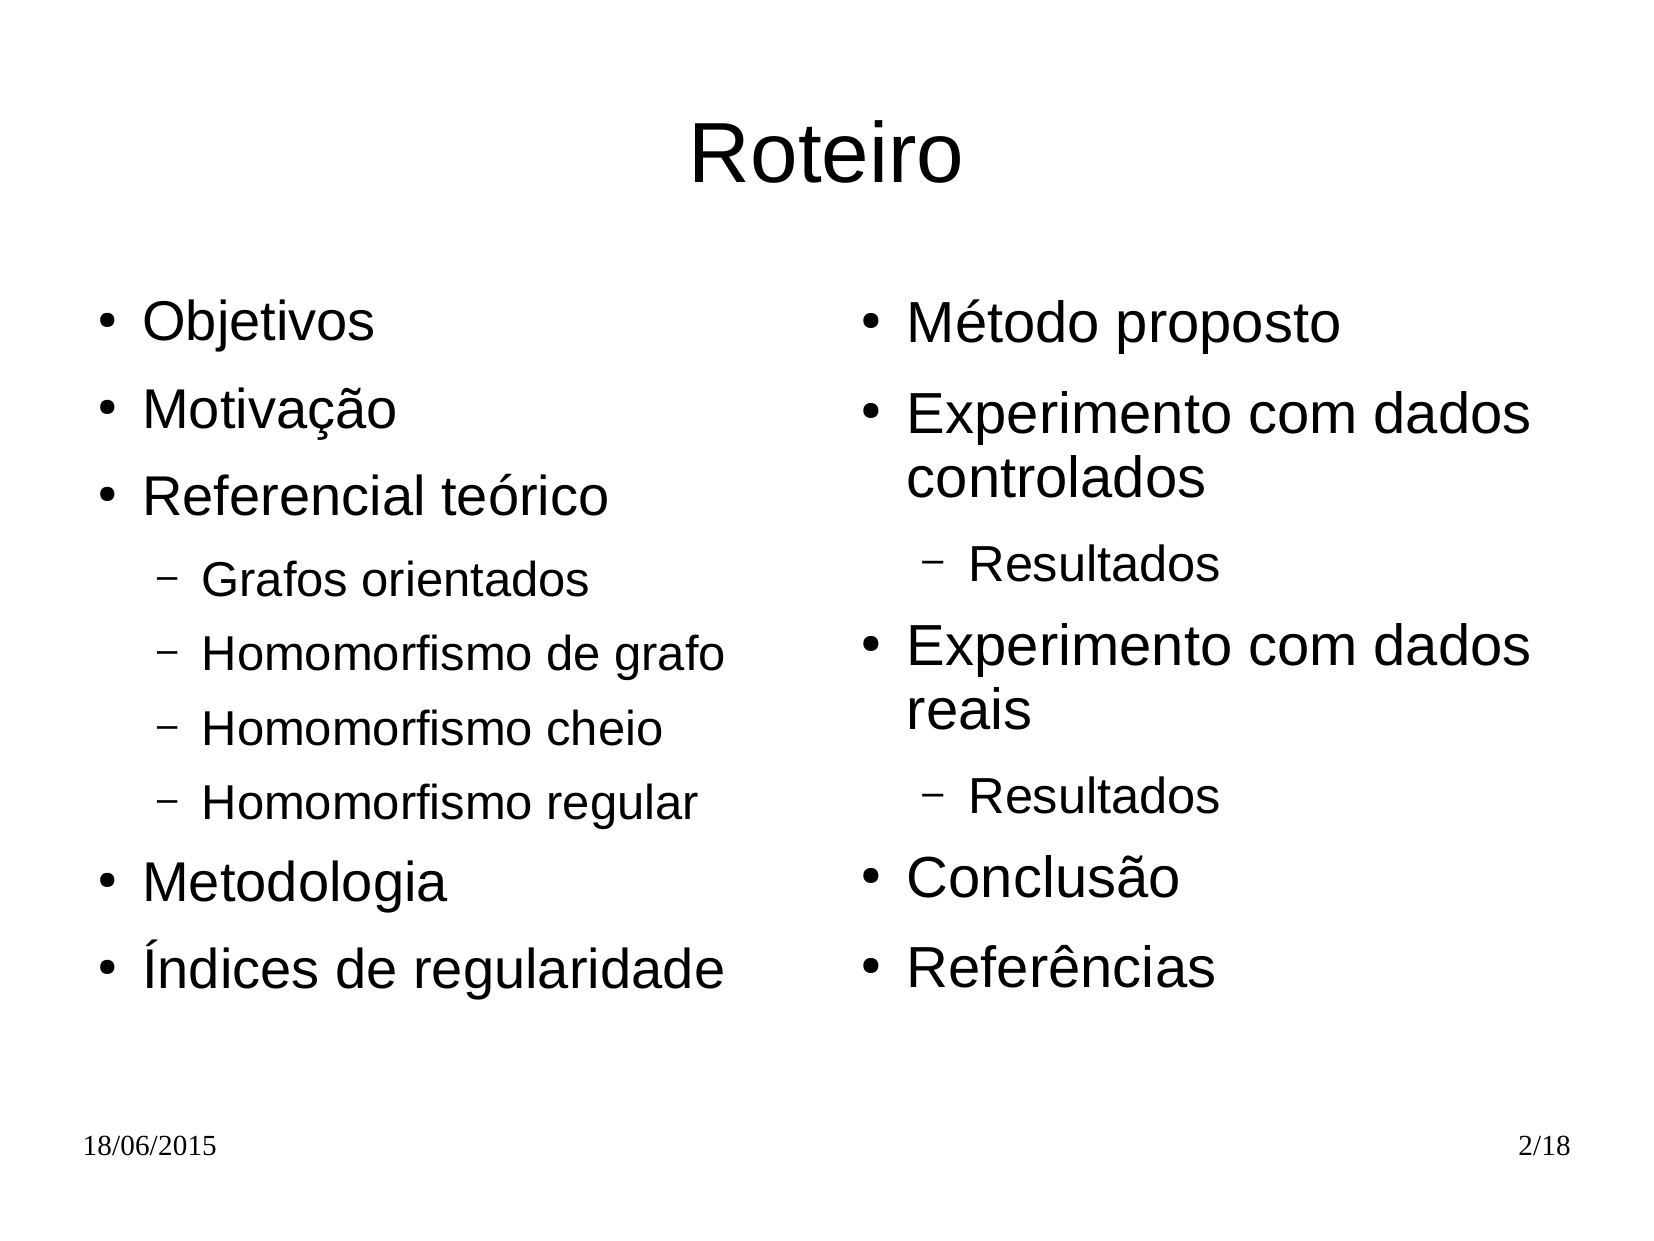

# Roteiro
Objetivos
Motivação
Referencial teórico
Grafos orientados
Homomorfismo de grafo
Homomorfismo cheio
Homomorfismo regular
Metodologia
Índices de regularidade
Método proposto
Experimento com dados controlados
Resultados
Experimento com dados reais
Resultados
Conclusão
Referências
18/06/2015
2